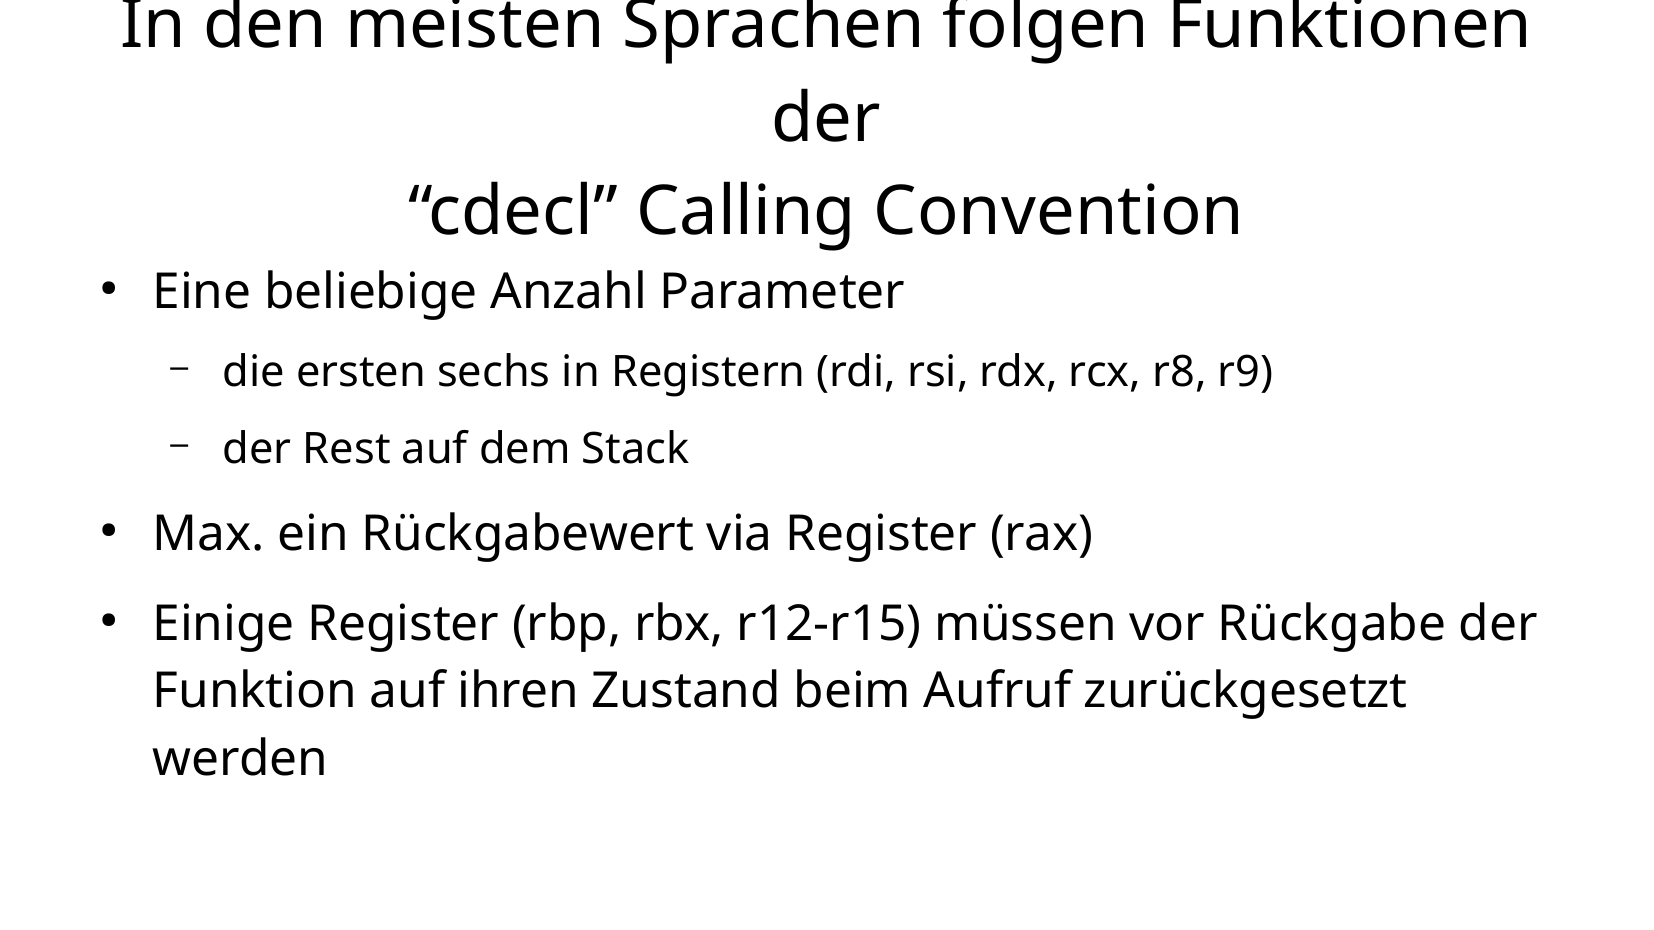

# In den meisten Sprachen folgen Funktionen der “cdecl” Calling Convention
Eine beliebige Anzahl Parameter
die ersten sechs in Registern (rdi, rsi, rdx, rcx, r8, r9)
der Rest auf dem Stack
Max. ein Rückgabewert via Register (rax)
Einige Register (rbp, rbx, r12-r15) müssen vor Rückgabe der Funktion auf ihren Zustand beim Aufruf zurückgesetzt werden